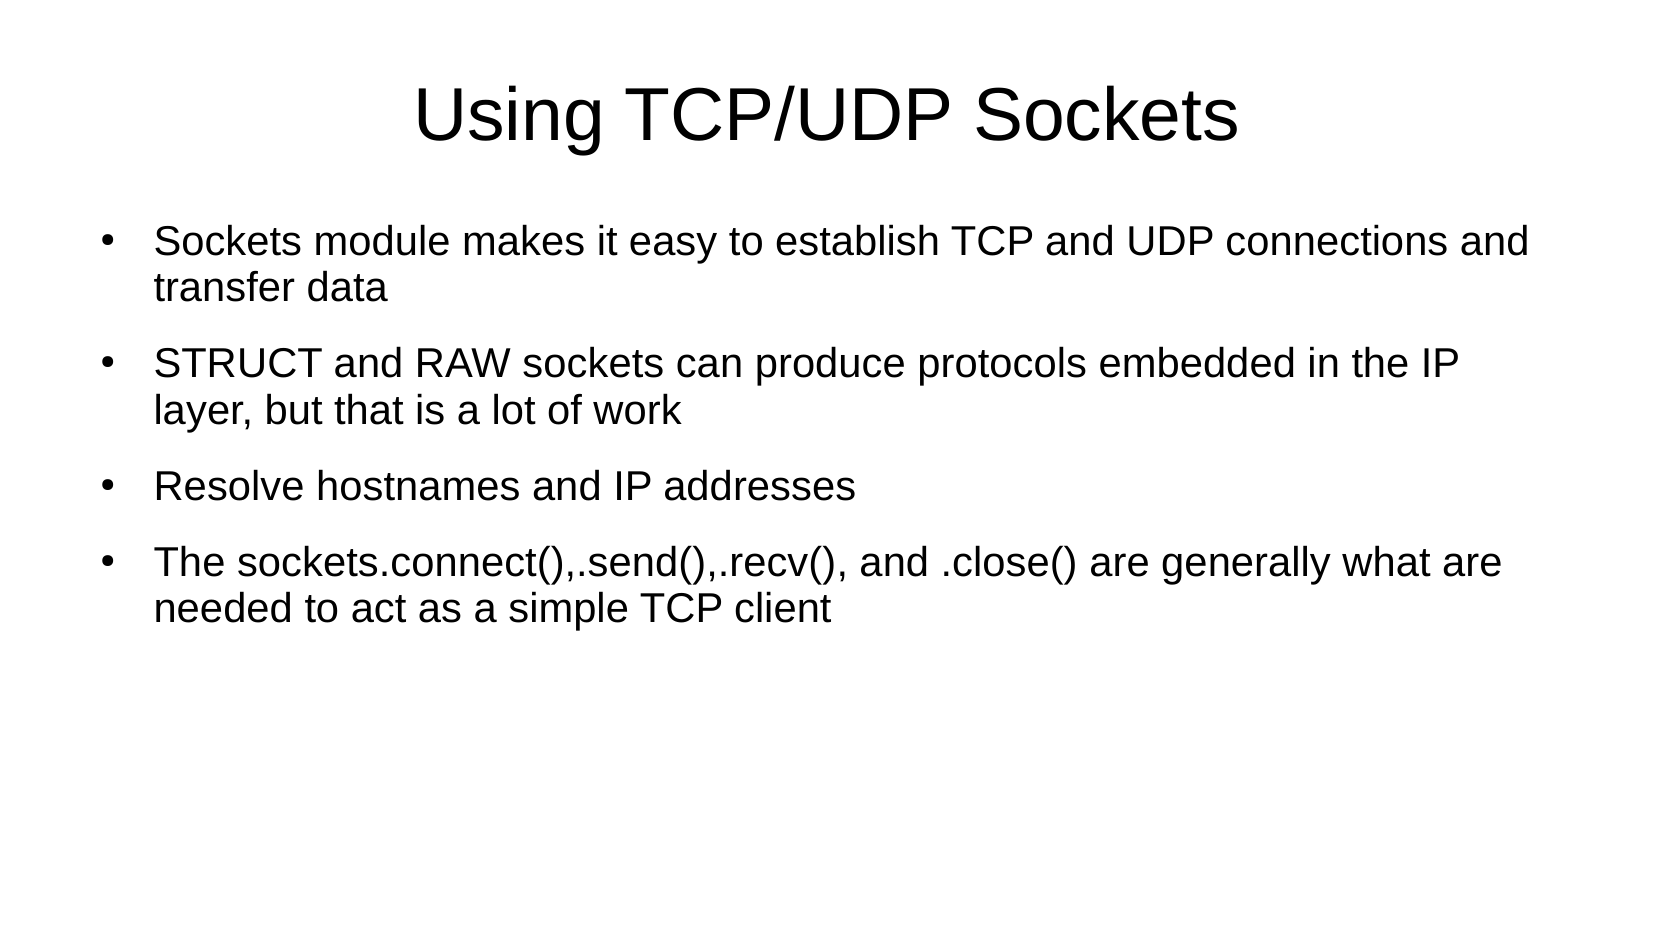

# Using TCP/UDP Sockets
Sockets module makes it easy to establish TCP and UDP connections and transfer data
STRUCT and RAW sockets can produce protocols embedded in the IP layer, but that is a lot of work
Resolve hostnames and IP addresses
The sockets.connect(),.send(),.recv(), and .close() are generally what are needed to act as a simple TCP client